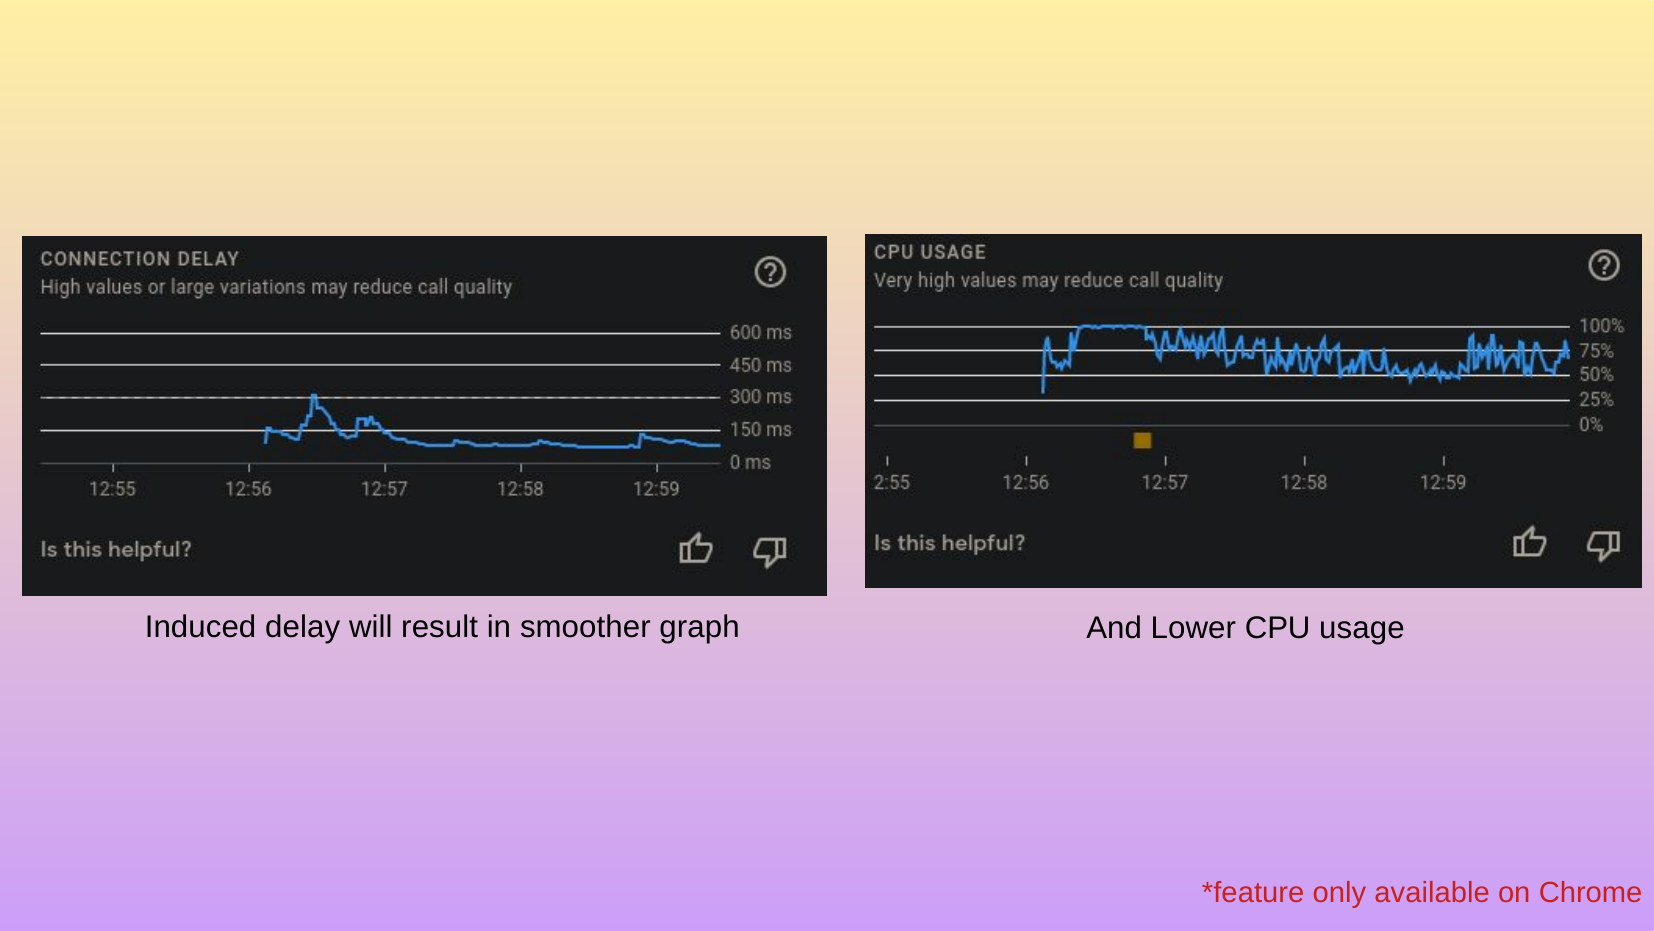

Induced delay will result in smoother graph
And Lower CPU usage
*feature only available on Chrome